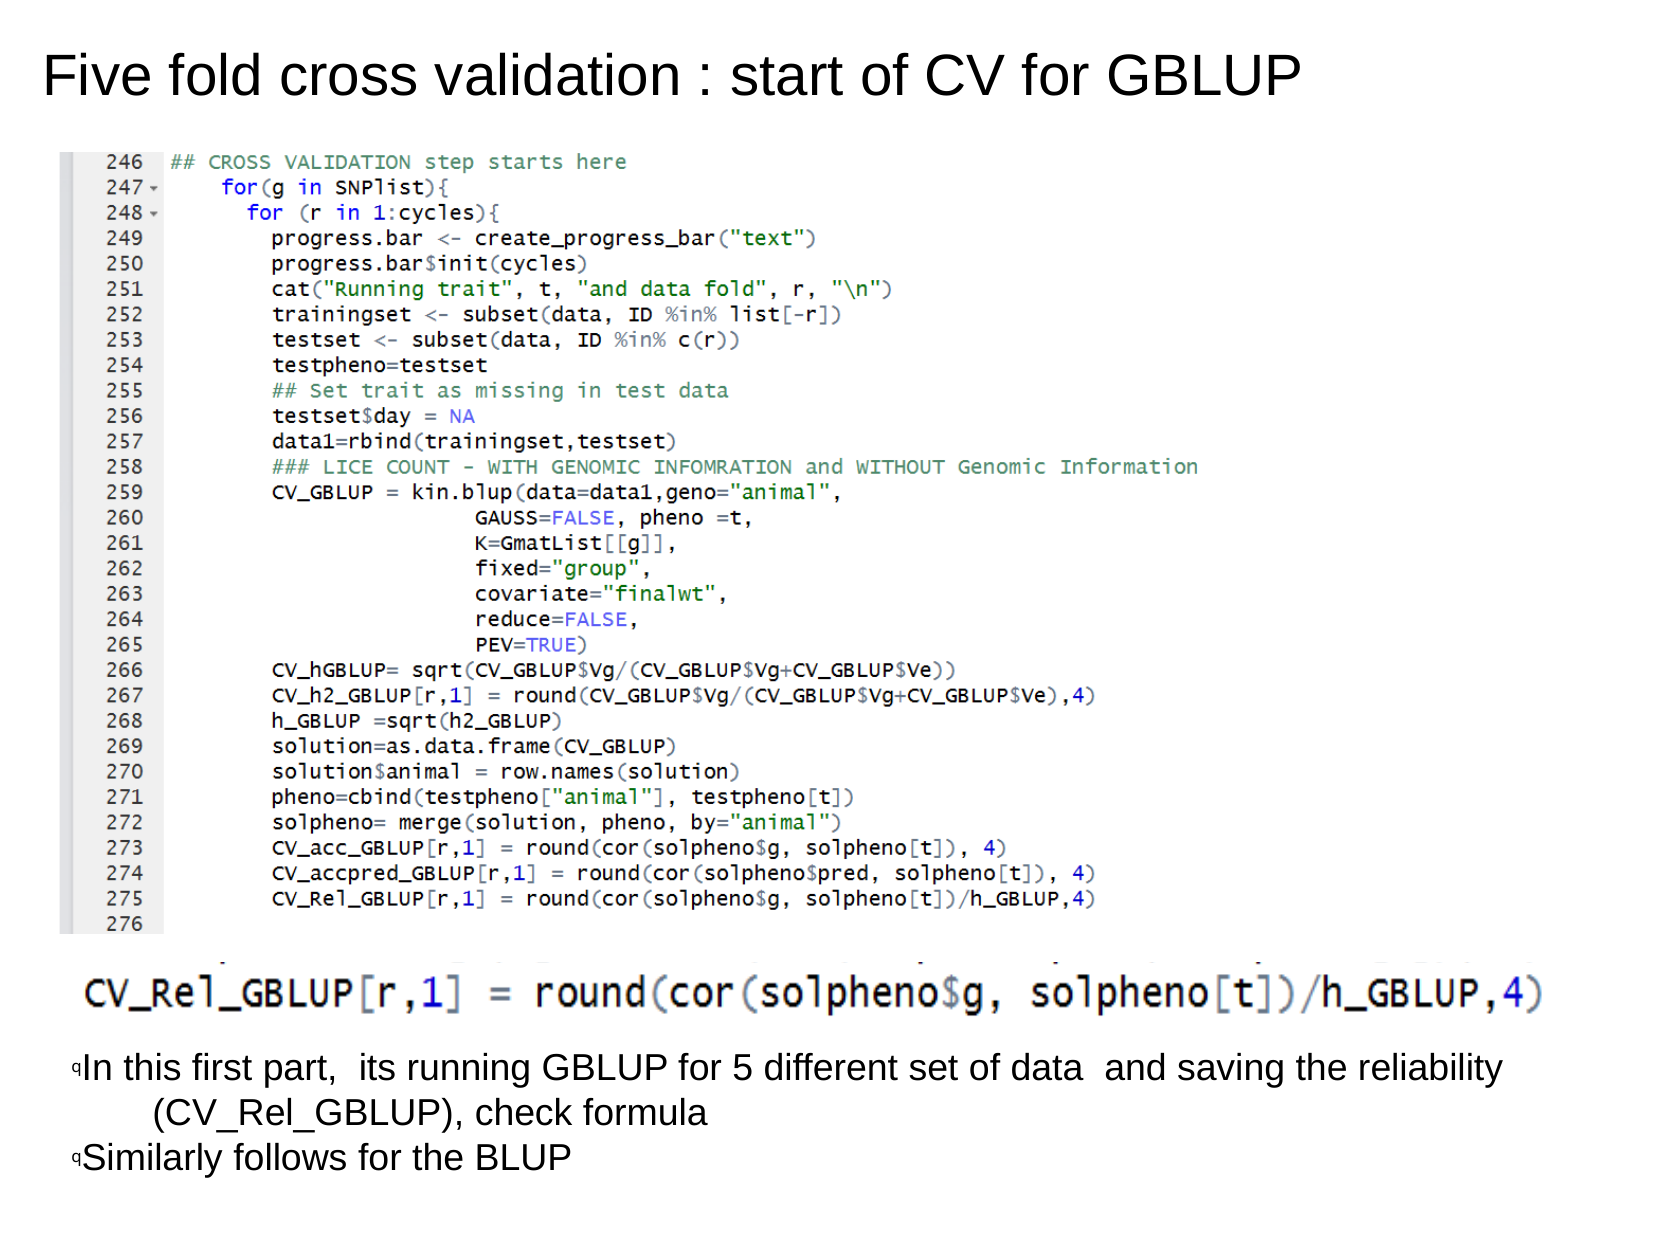

Five fold cross validation : start of CV for GBLUP
In this first part, its running GBLUP for 5 different set of data and saving the reliability (CV_Rel_GBLUP), check formula
Similarly follows for the BLUP